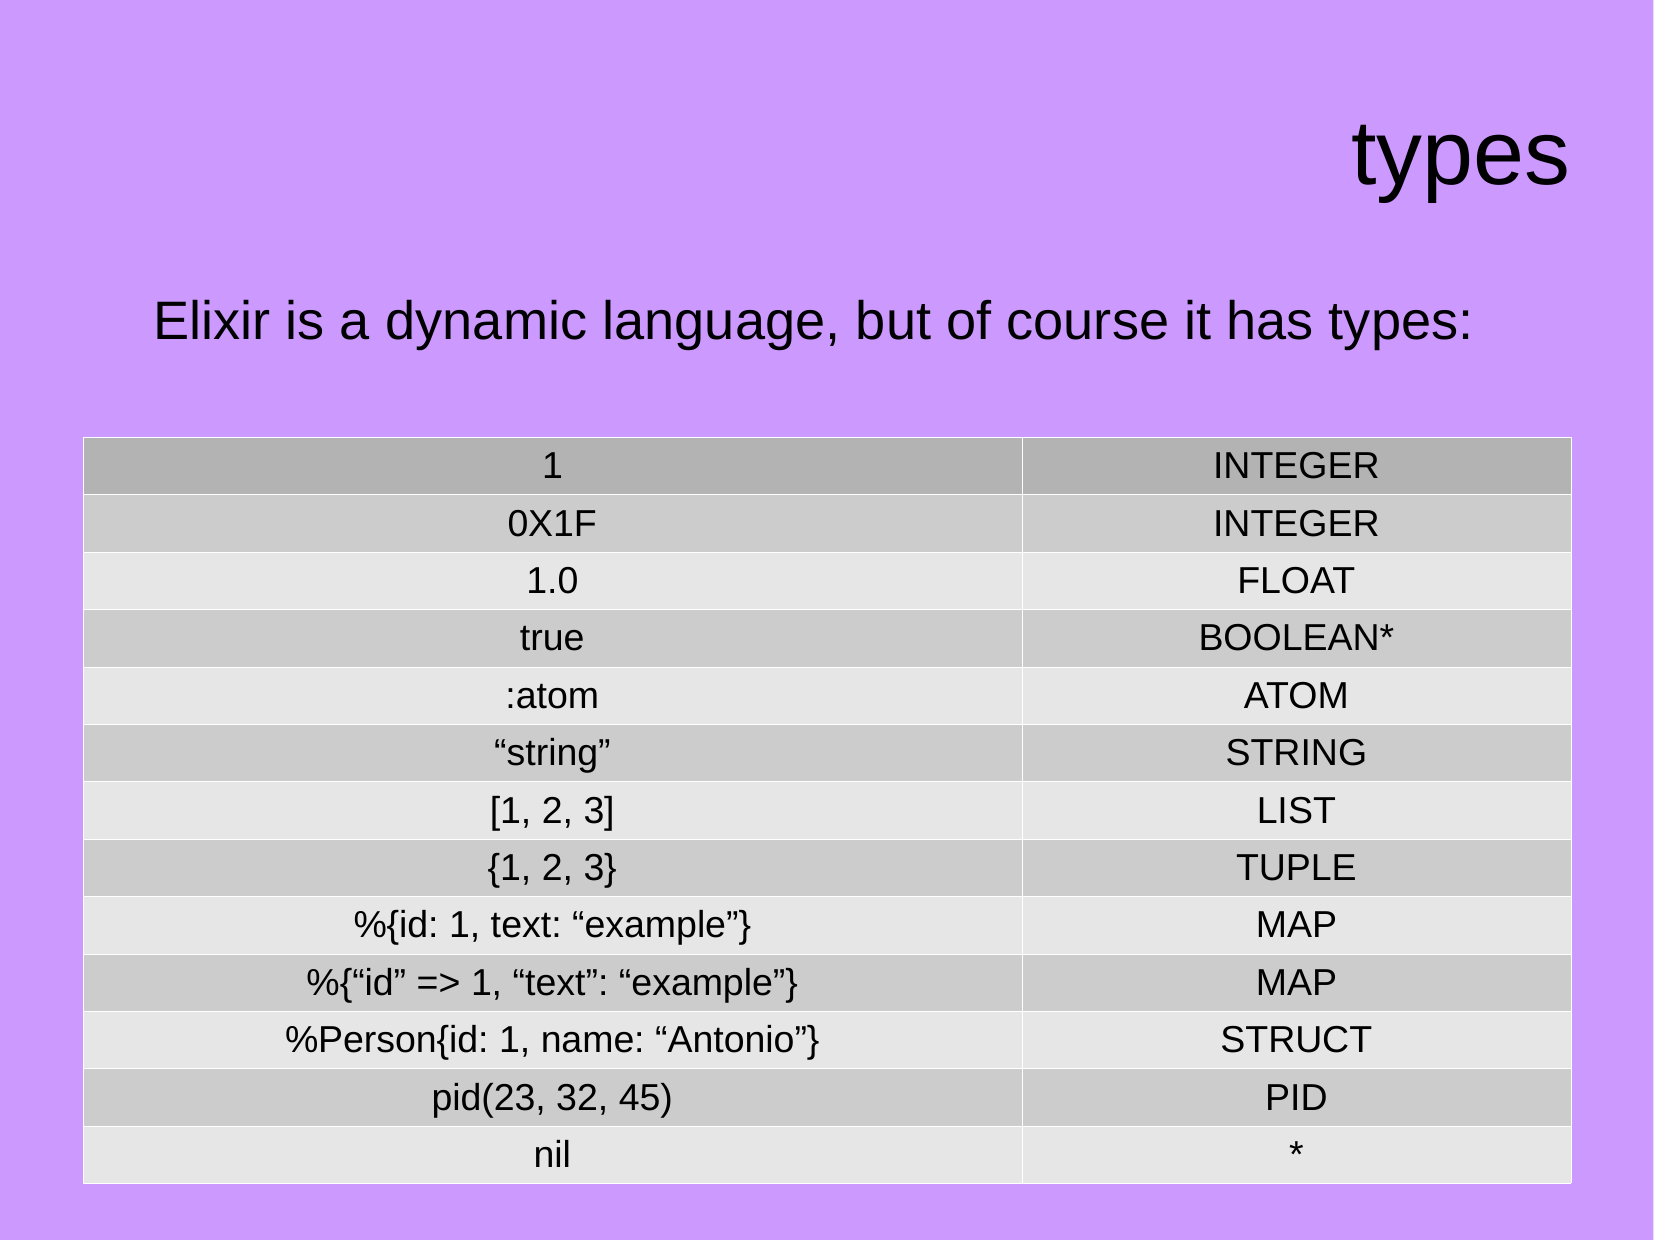

# types
Elixir is a dynamic language, but of course it has types:
| 1 | INTEGER |
| --- | --- |
| 0X1F | INTEGER |
| 1.0 | FLOAT |
| true | BOOLEAN\* |
| :atom | ATOM |
| “string” | STRING |
| [1, 2, 3] | LIST |
| {1, 2, 3} | TUPLE |
| %{id: 1, text: “example”} | MAP |
| %{“id” => 1, “text”: “example”} | MAP |
| %Person{id: 1, name: “Antonio”} | STRUCT |
| pid(23, 32, 45) | PID |
| nil | \* |